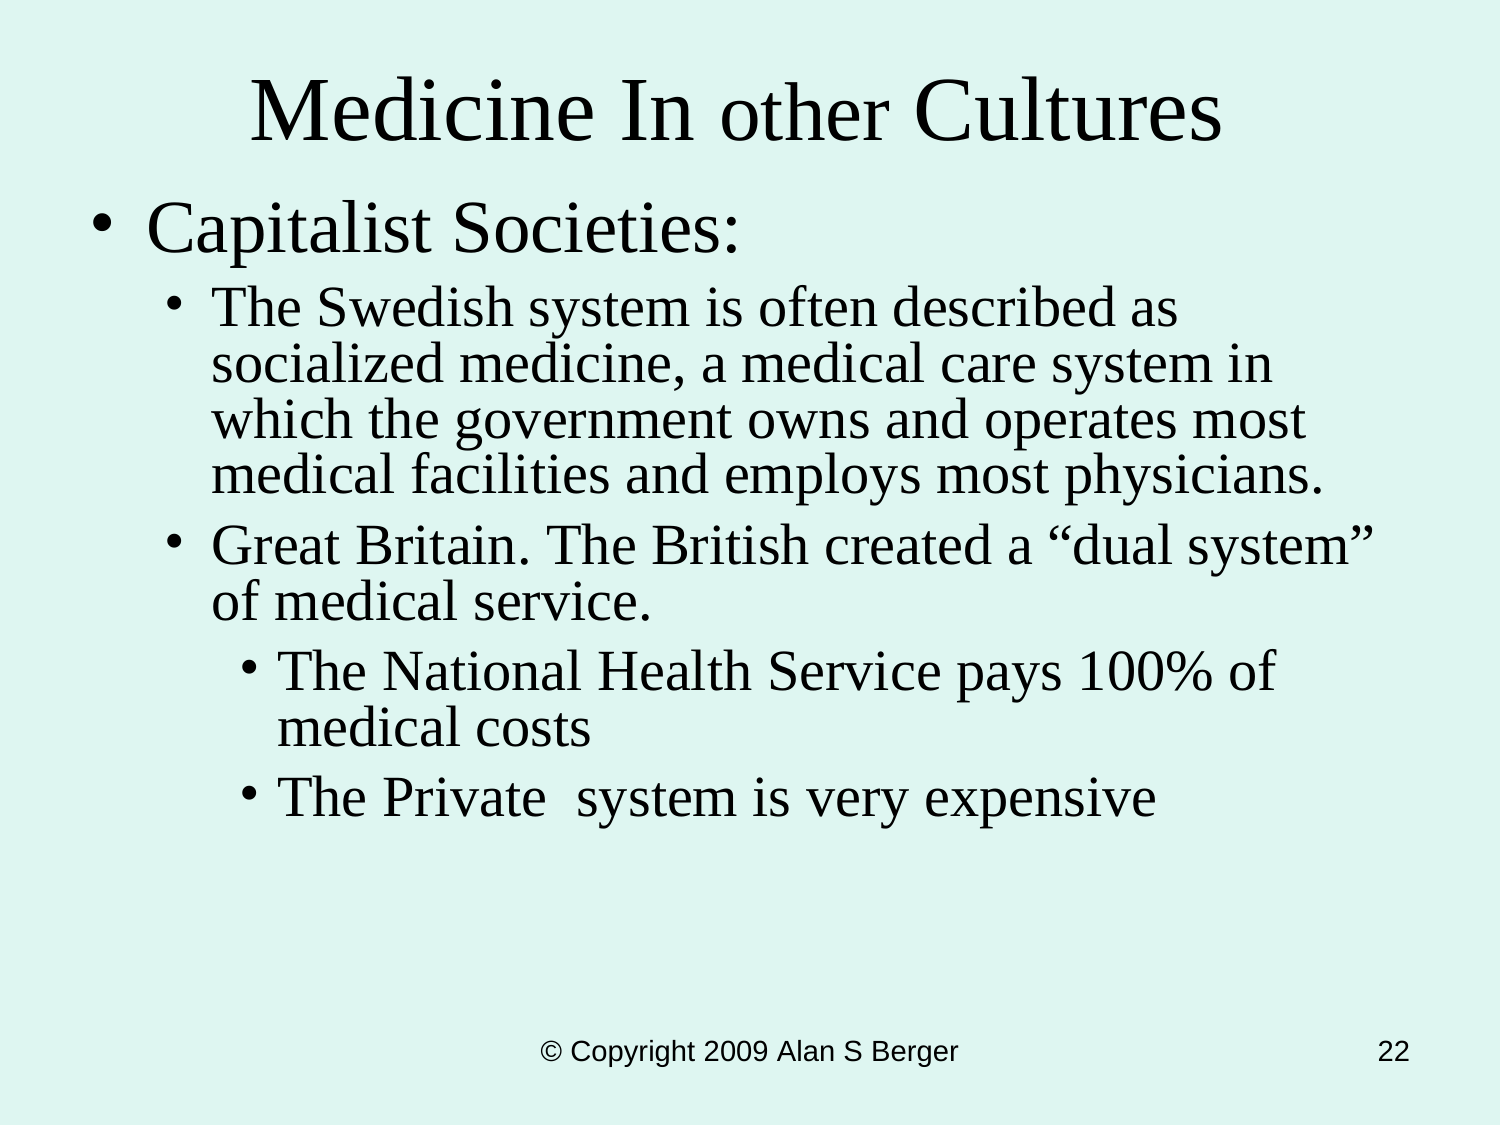

# Medicine In other Cultures
Capitalist Societies:
The Swedish system is often described as socialized medicine, a medical care system in which the government owns and operates most medical facilities and employs most physicians.
Great Britain. The British created a “dual system” of medical service.
The National Health Service pays 100% of medical costs
The Private system is very expensive
© Copyright 2009 Alan S Berger
22